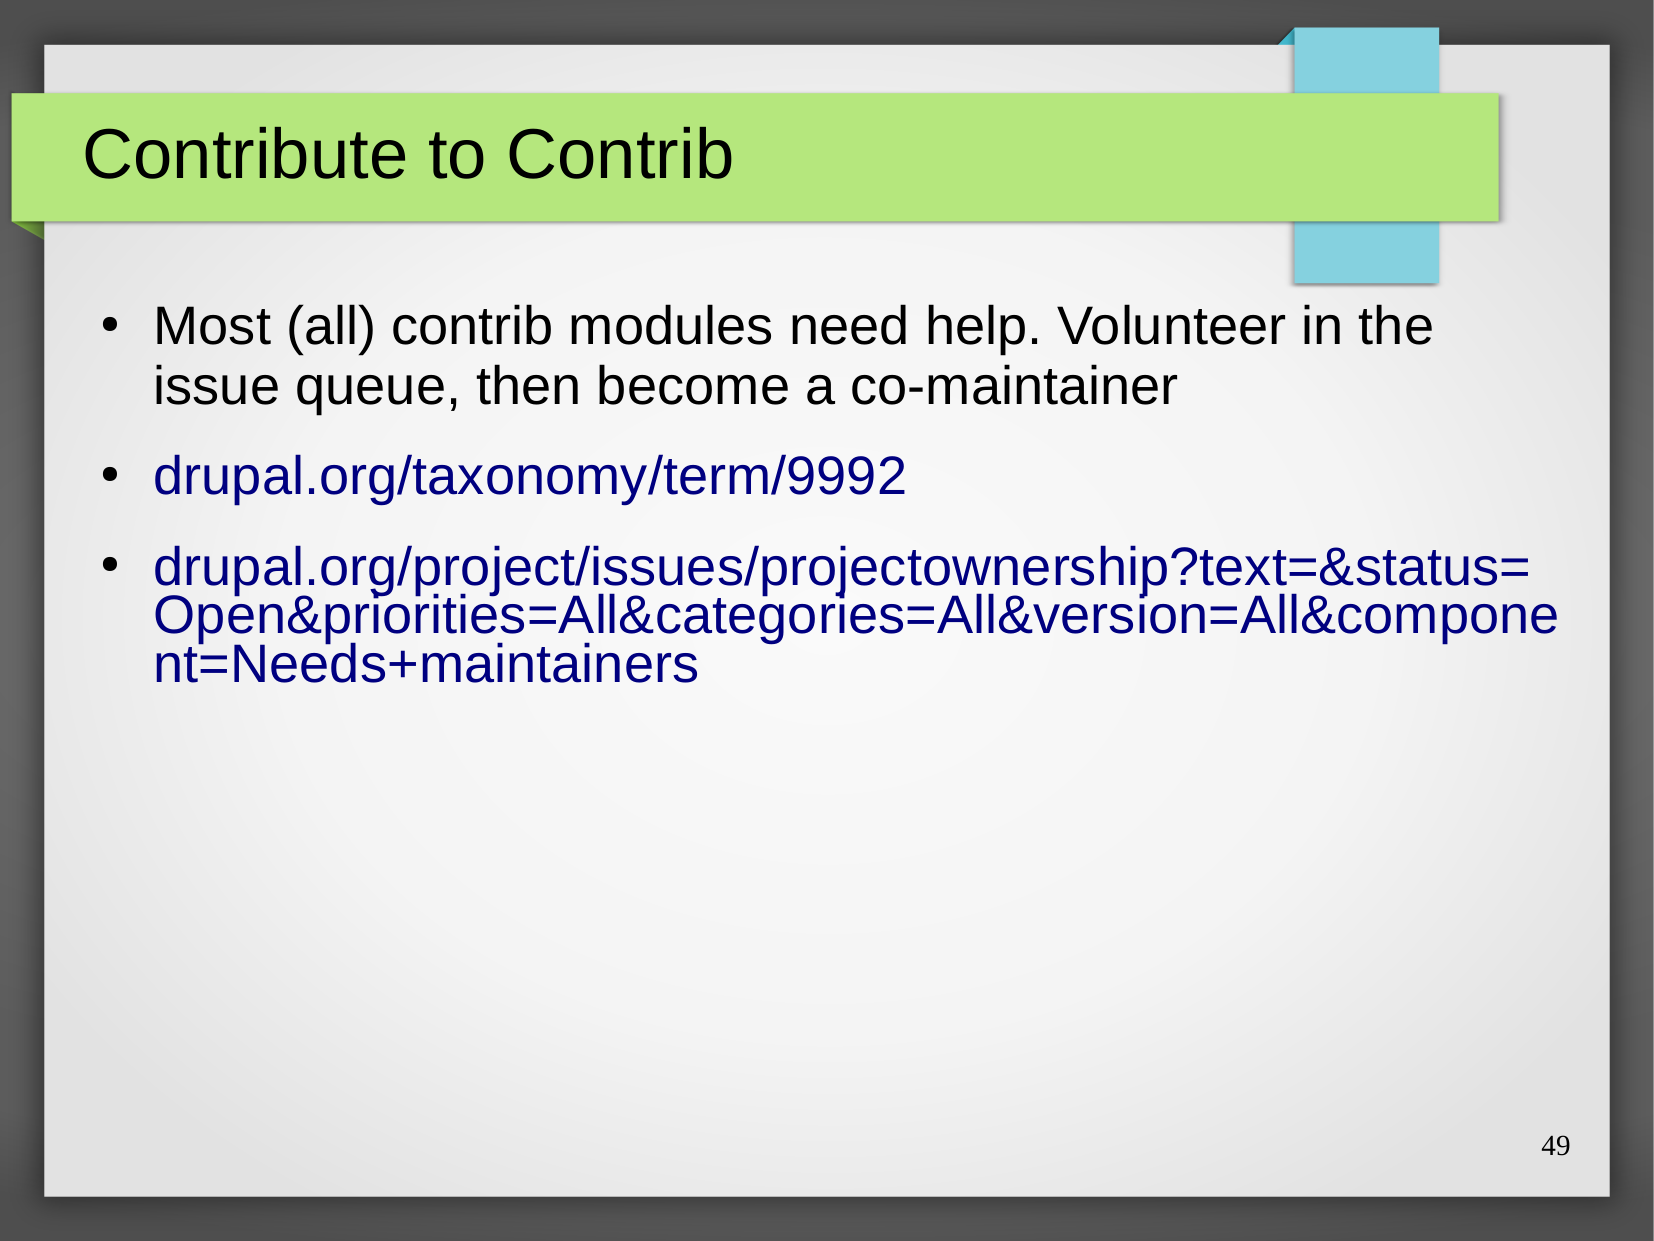

# Contribute to Contrib
Most (all) contrib modules need help. Volunteer in the issue queue, then become a co-maintainer
drupal.org/taxonomy/term/9992
drupal.org/project/issues/projectownership?text=&status=Open&priorities=All&categories=All&version=All&component=Needs+maintainers
49